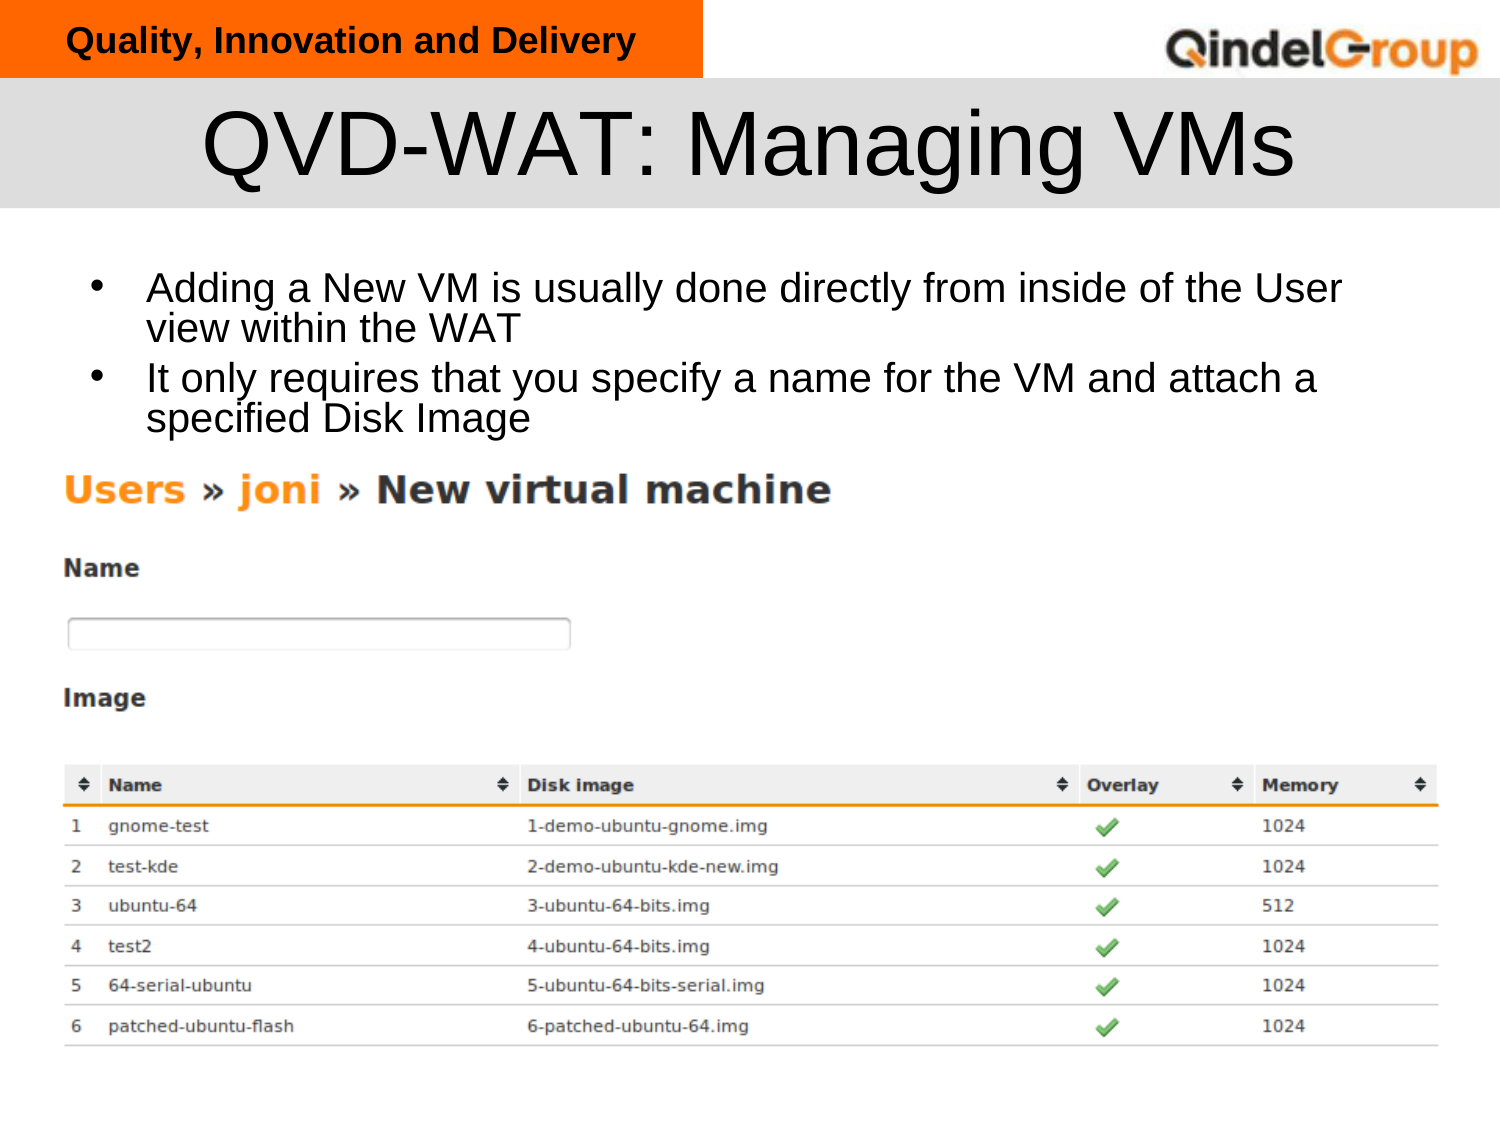

# QVD-WAT: Managing VMs
Adding a New VM is usually done directly from inside of the User view within the WAT
It only requires that you specify a name for the VM and attach a specified Disk Image